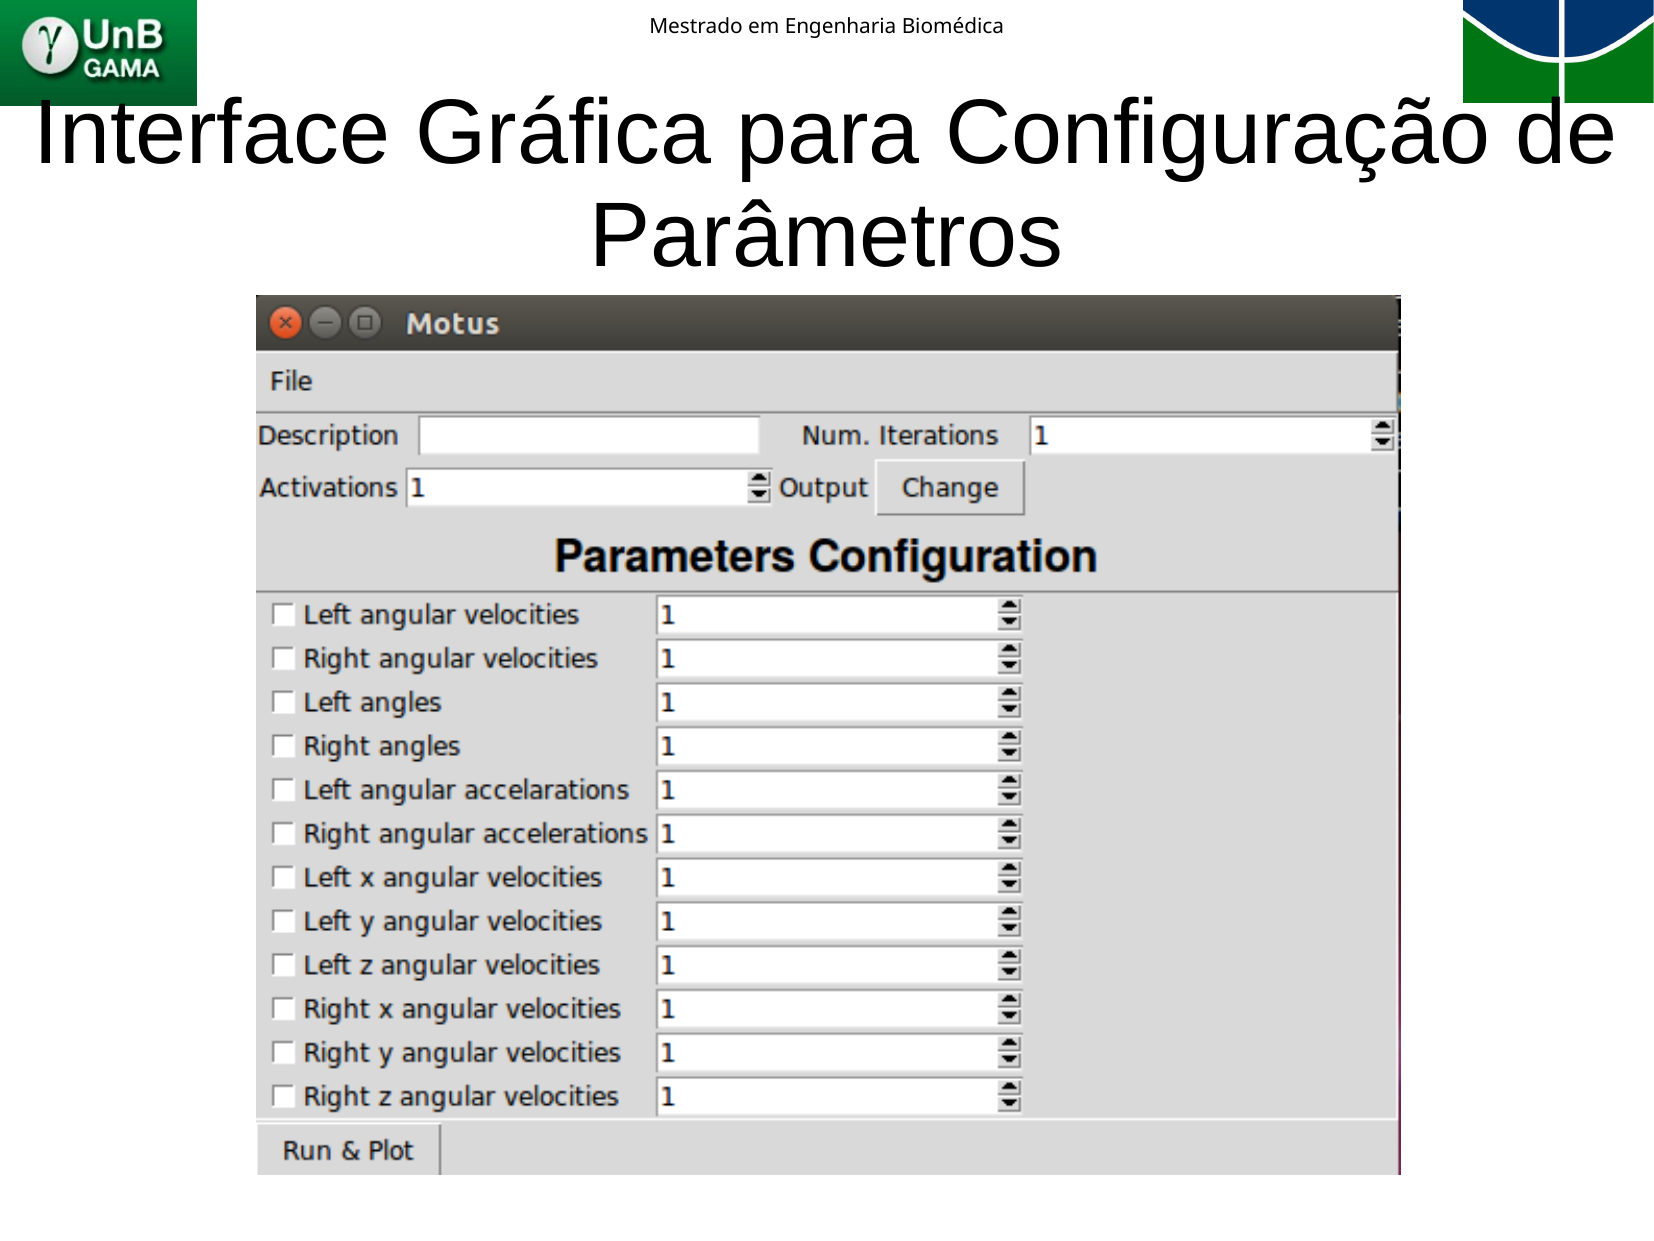

# Interface Gráfica para Configuração de Parâmetros